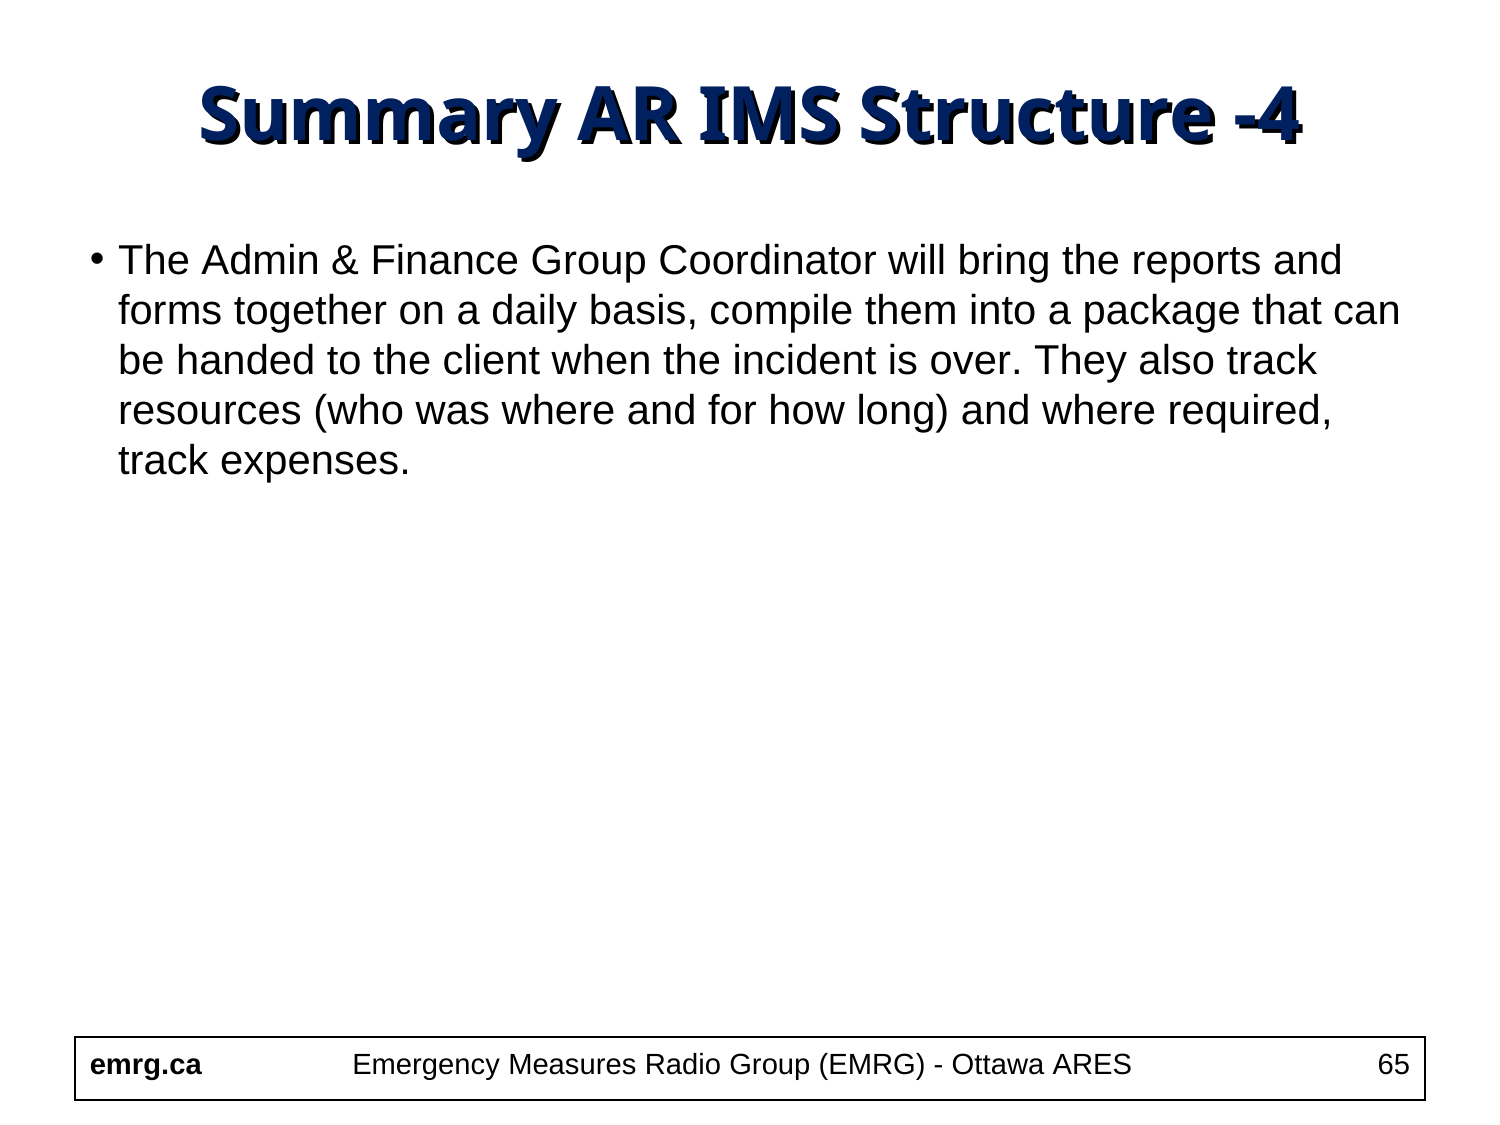

# Summary AR IMS Structure -4
The Admin & Finance Group Coordinator will bring the reports and forms together on a daily basis, compile them into a package that can be handed to the client when the incident is over. They also track resources (who was where and for how long) and where required, track expenses.
Emergency Measures Radio Group (EMRG) - Ottawa ARES